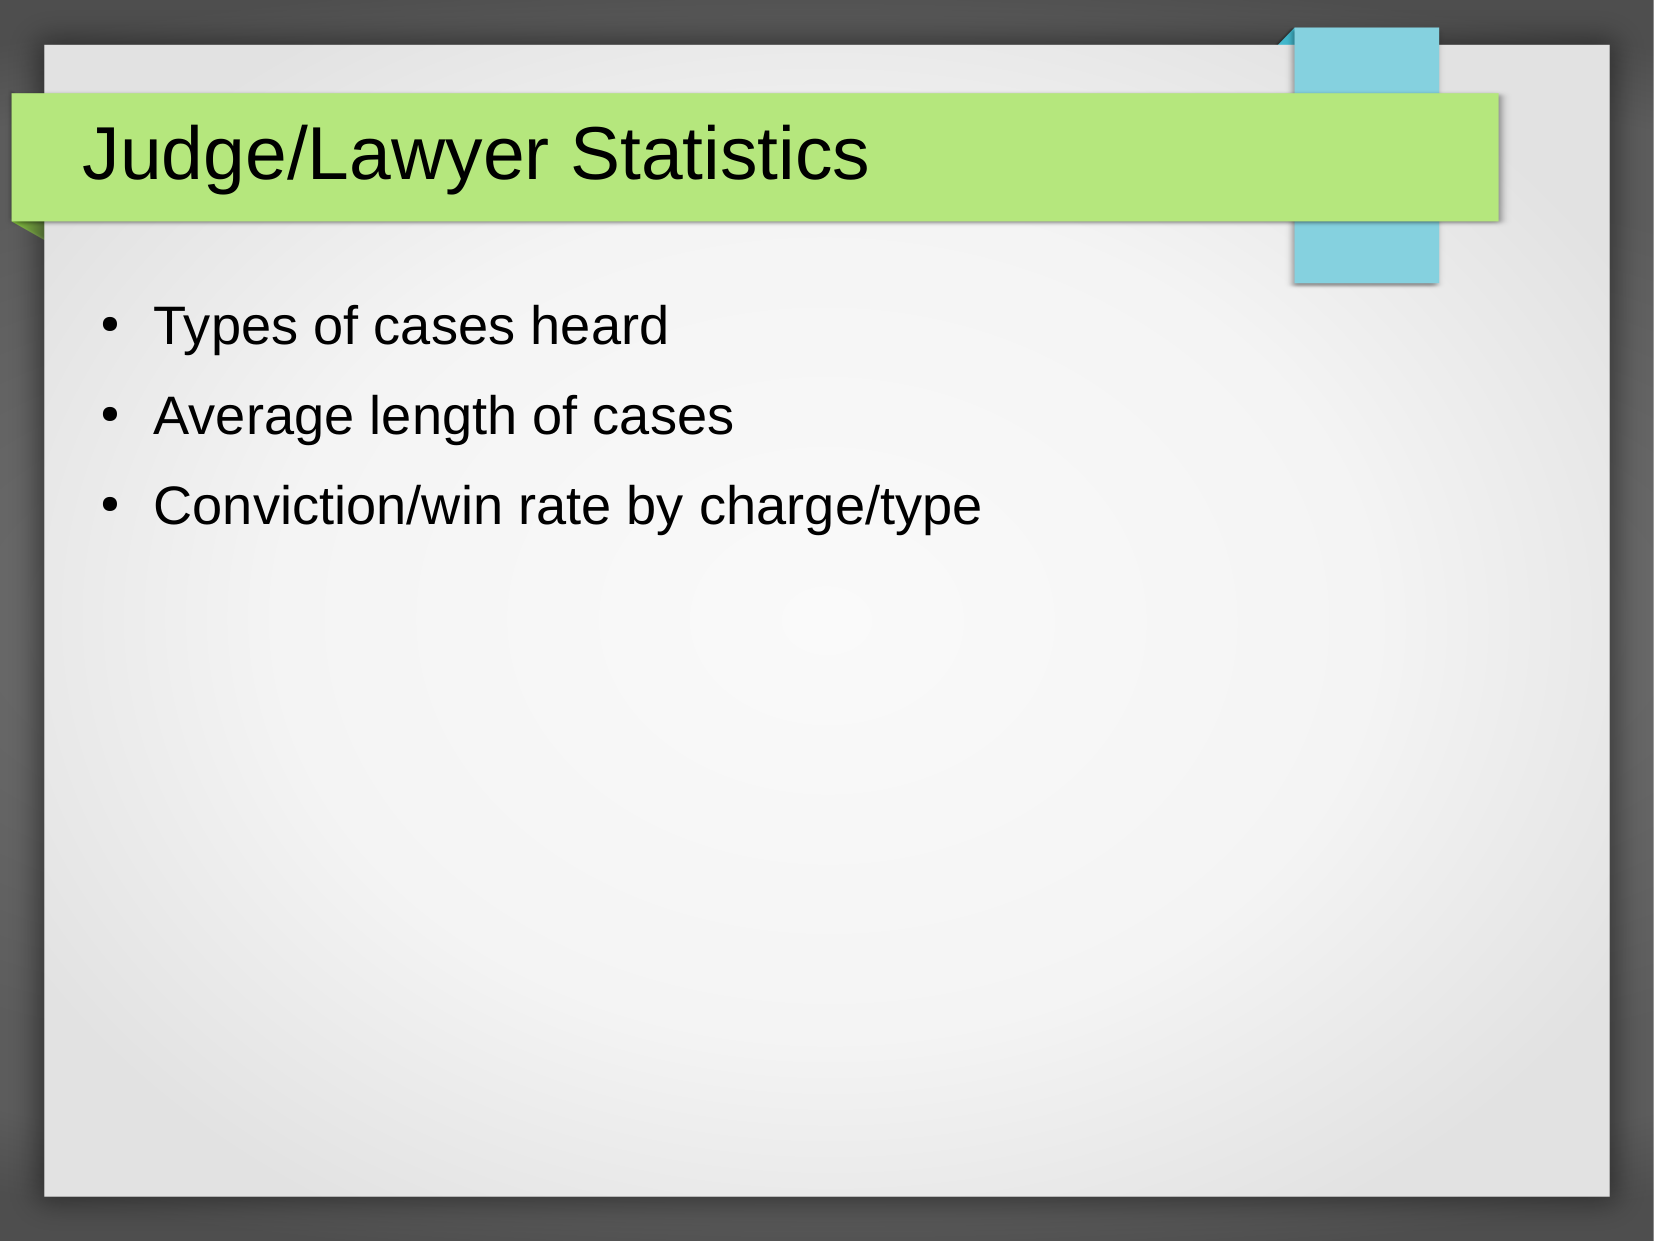

# Judge/Lawyer Statistics
Types of cases heard
Average length of cases
Conviction/win rate by charge/type